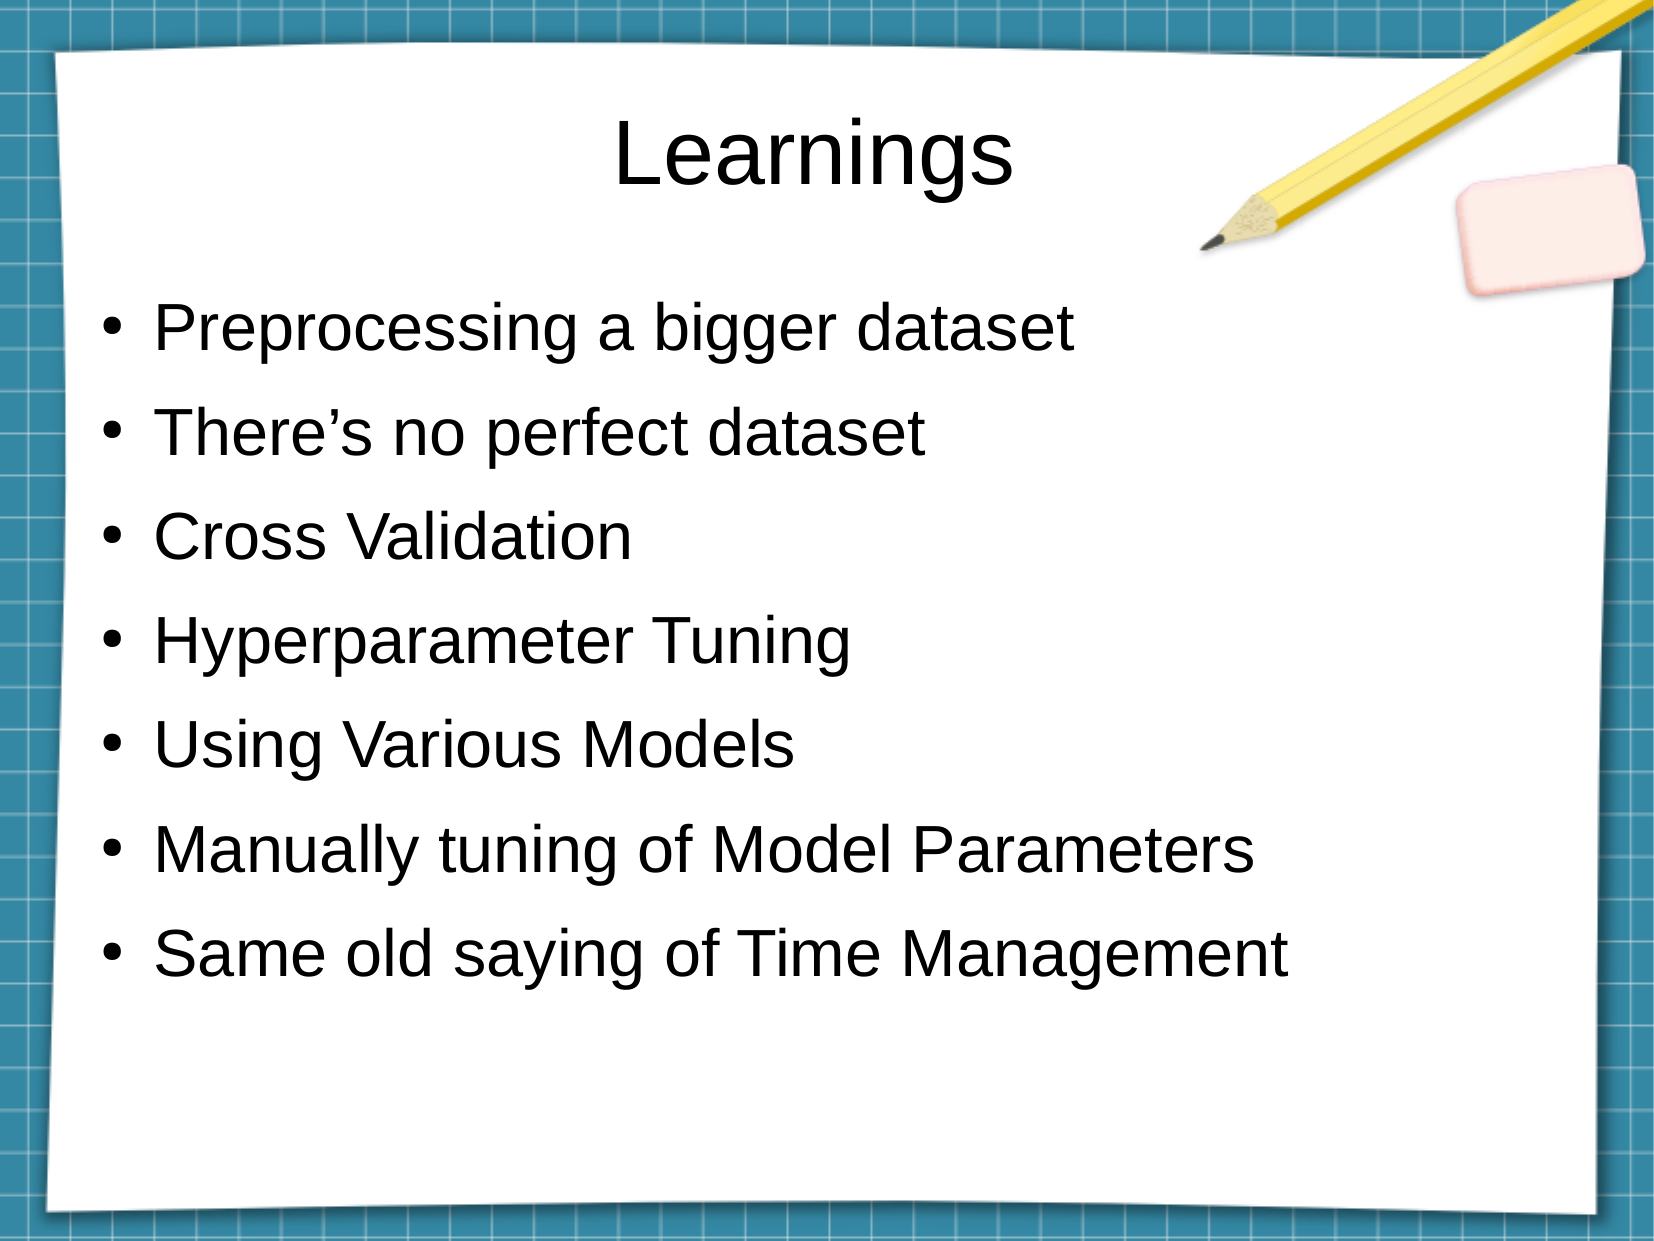

# Learnings
Preprocessing a bigger dataset
There’s no perfect dataset
Cross Validation
Hyperparameter Tuning
Using Various Models
Manually tuning of Model Parameters
Same old saying of Time Management